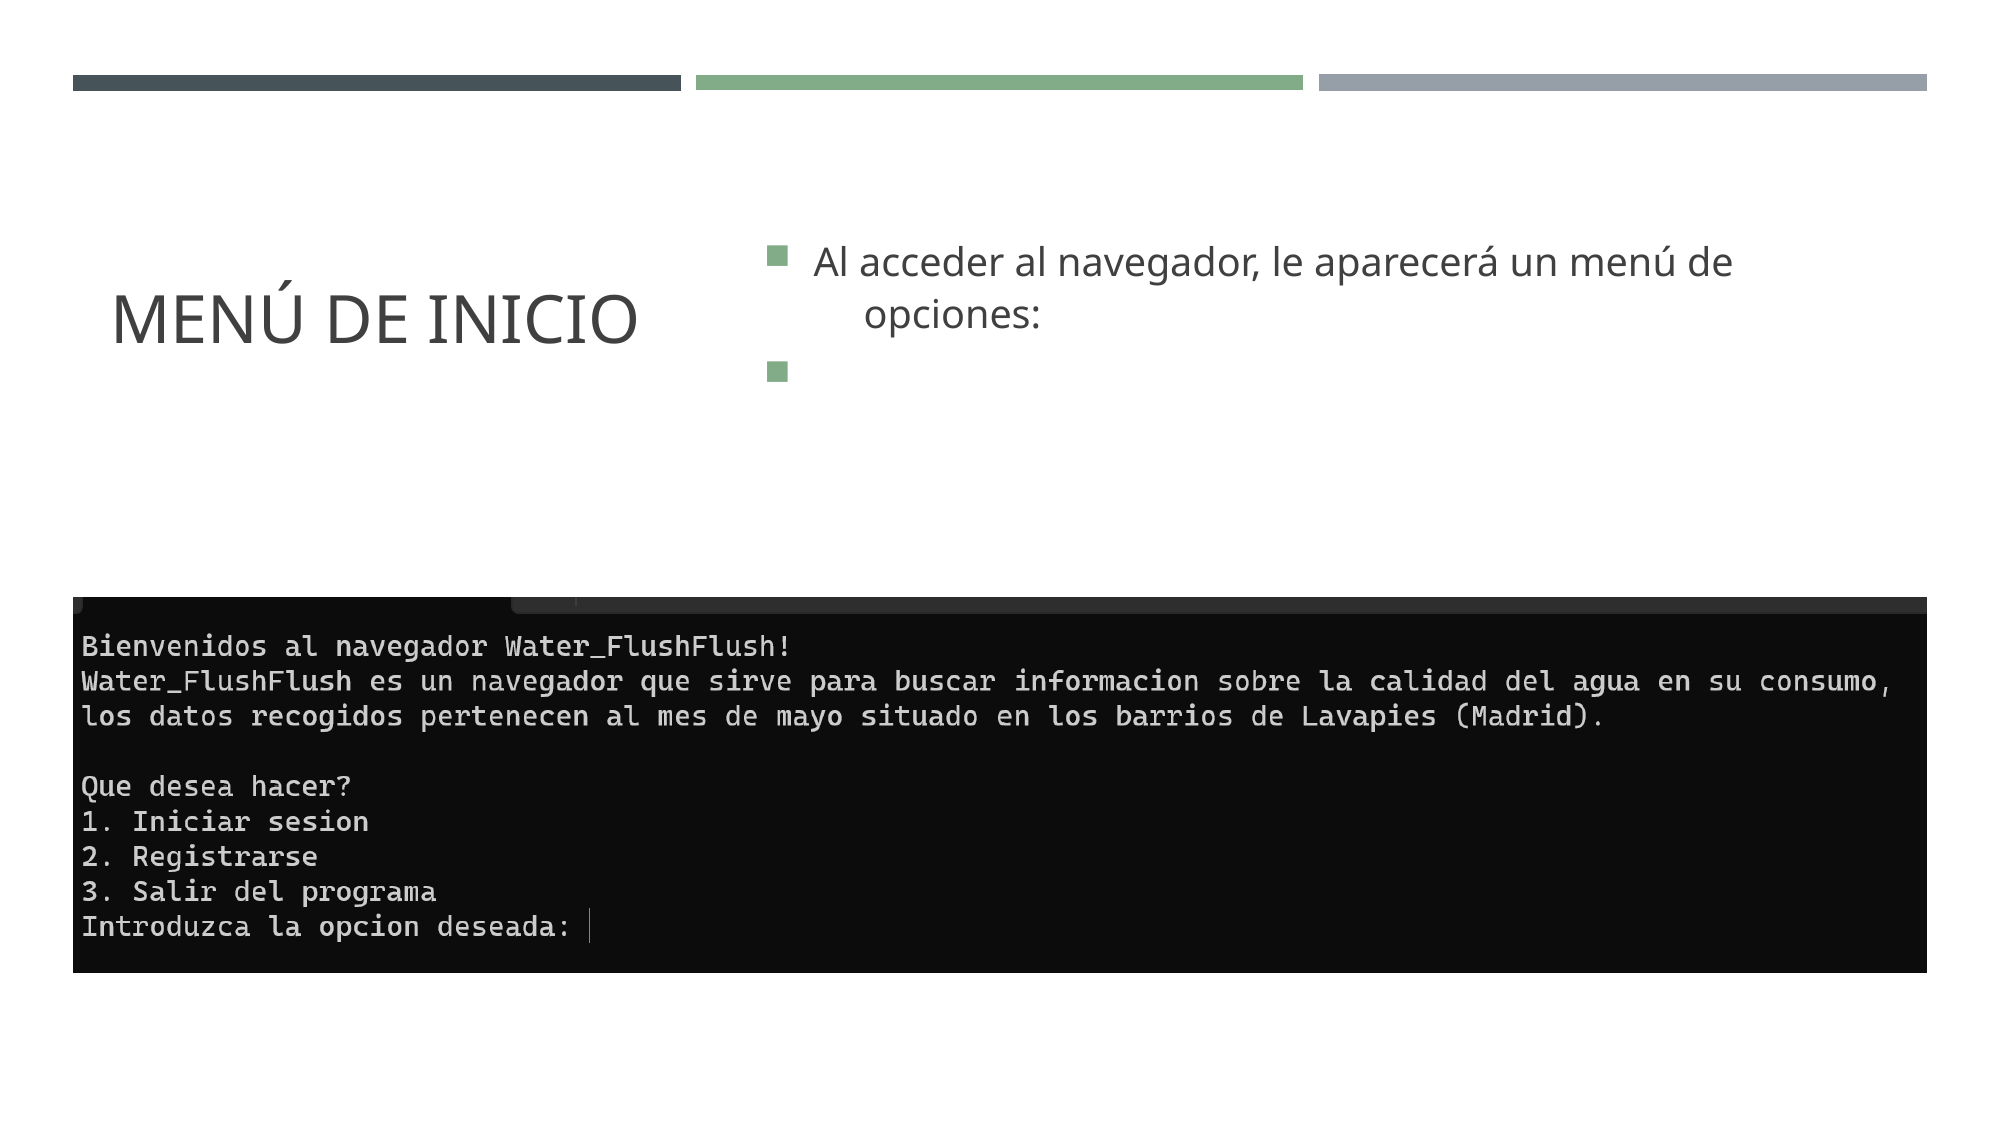

# MENÚ DE INICIO
Al acceder al navegador, le aparecerá un menú de opciones: